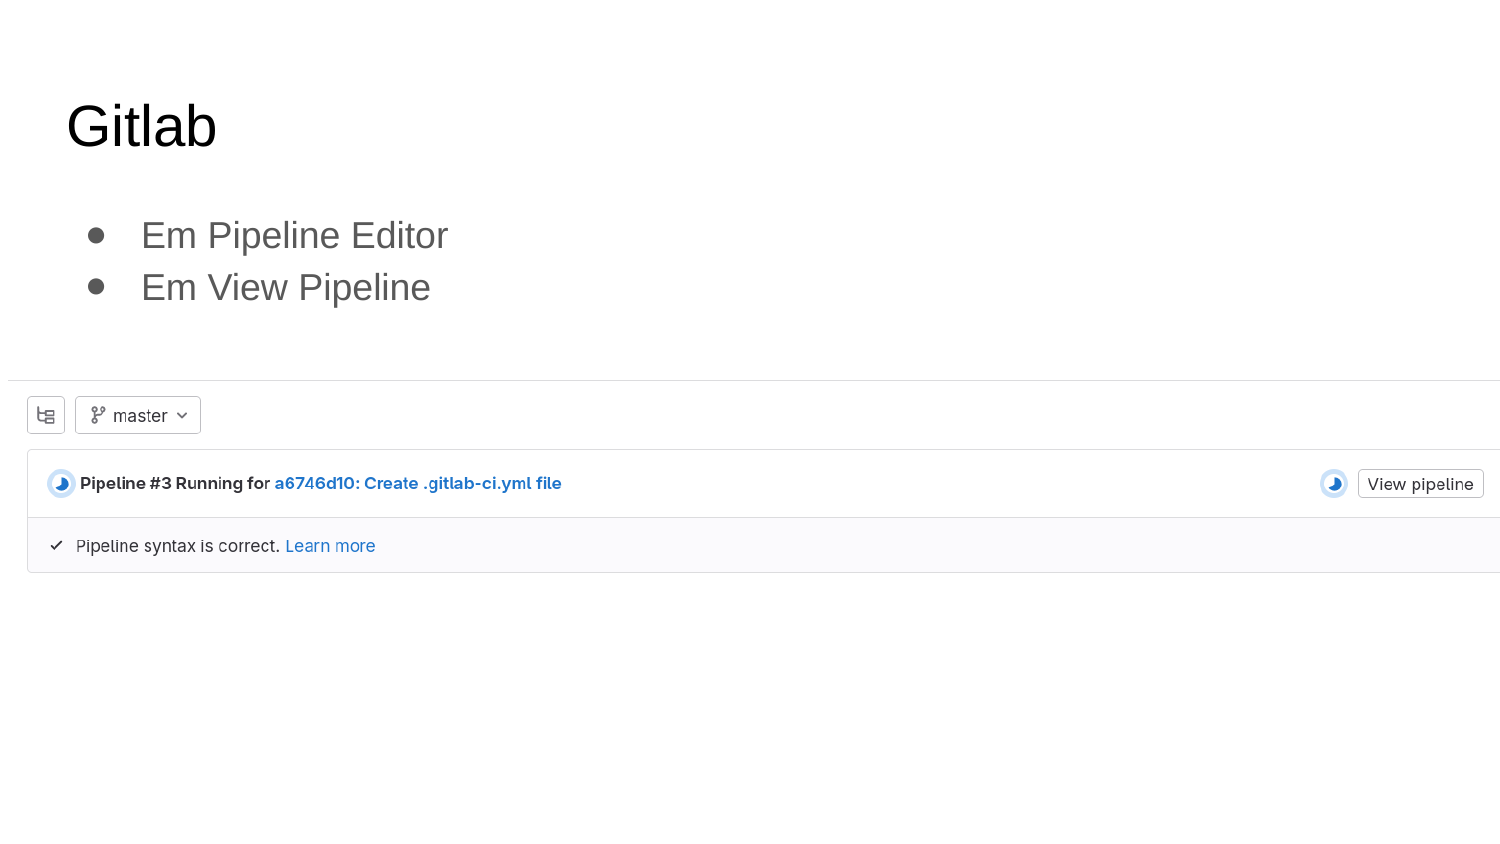

# Gitlab
Em Pipeline Editor
Em View Pipeline